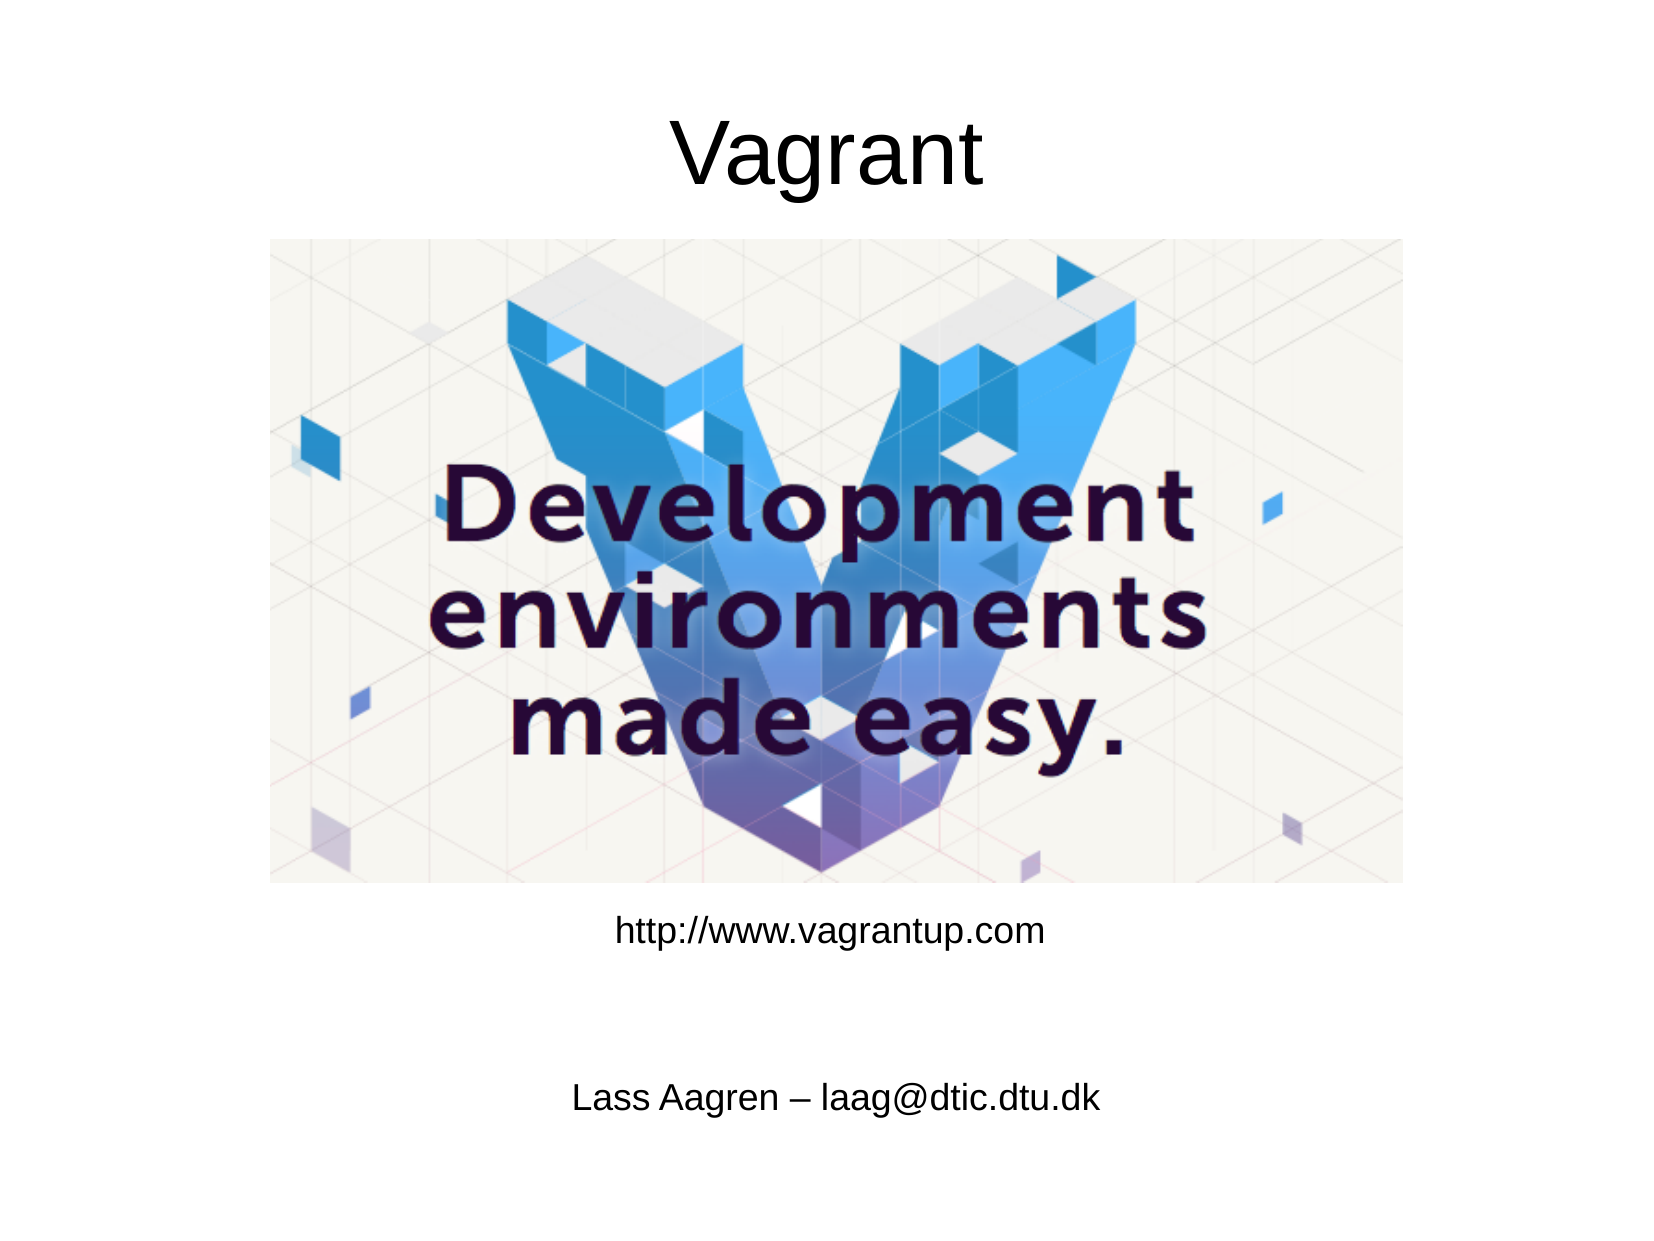

# Vagrant
 http://www.vagrantup.com
 Lass Aagren – laag@dtic.dtu.dk